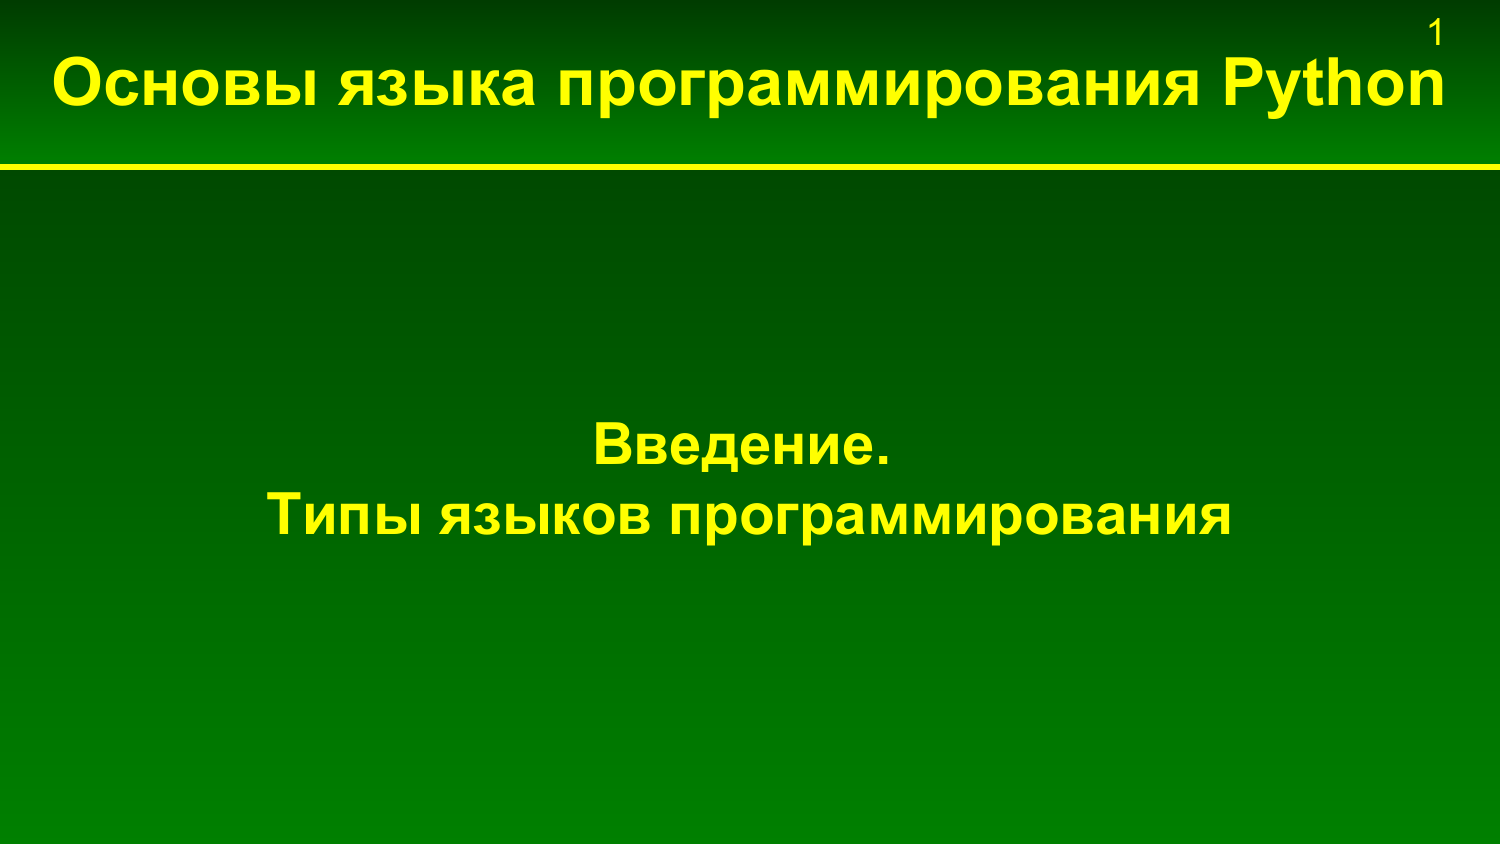

Основы языка программирования Python
Введение.
Типы языков программирования